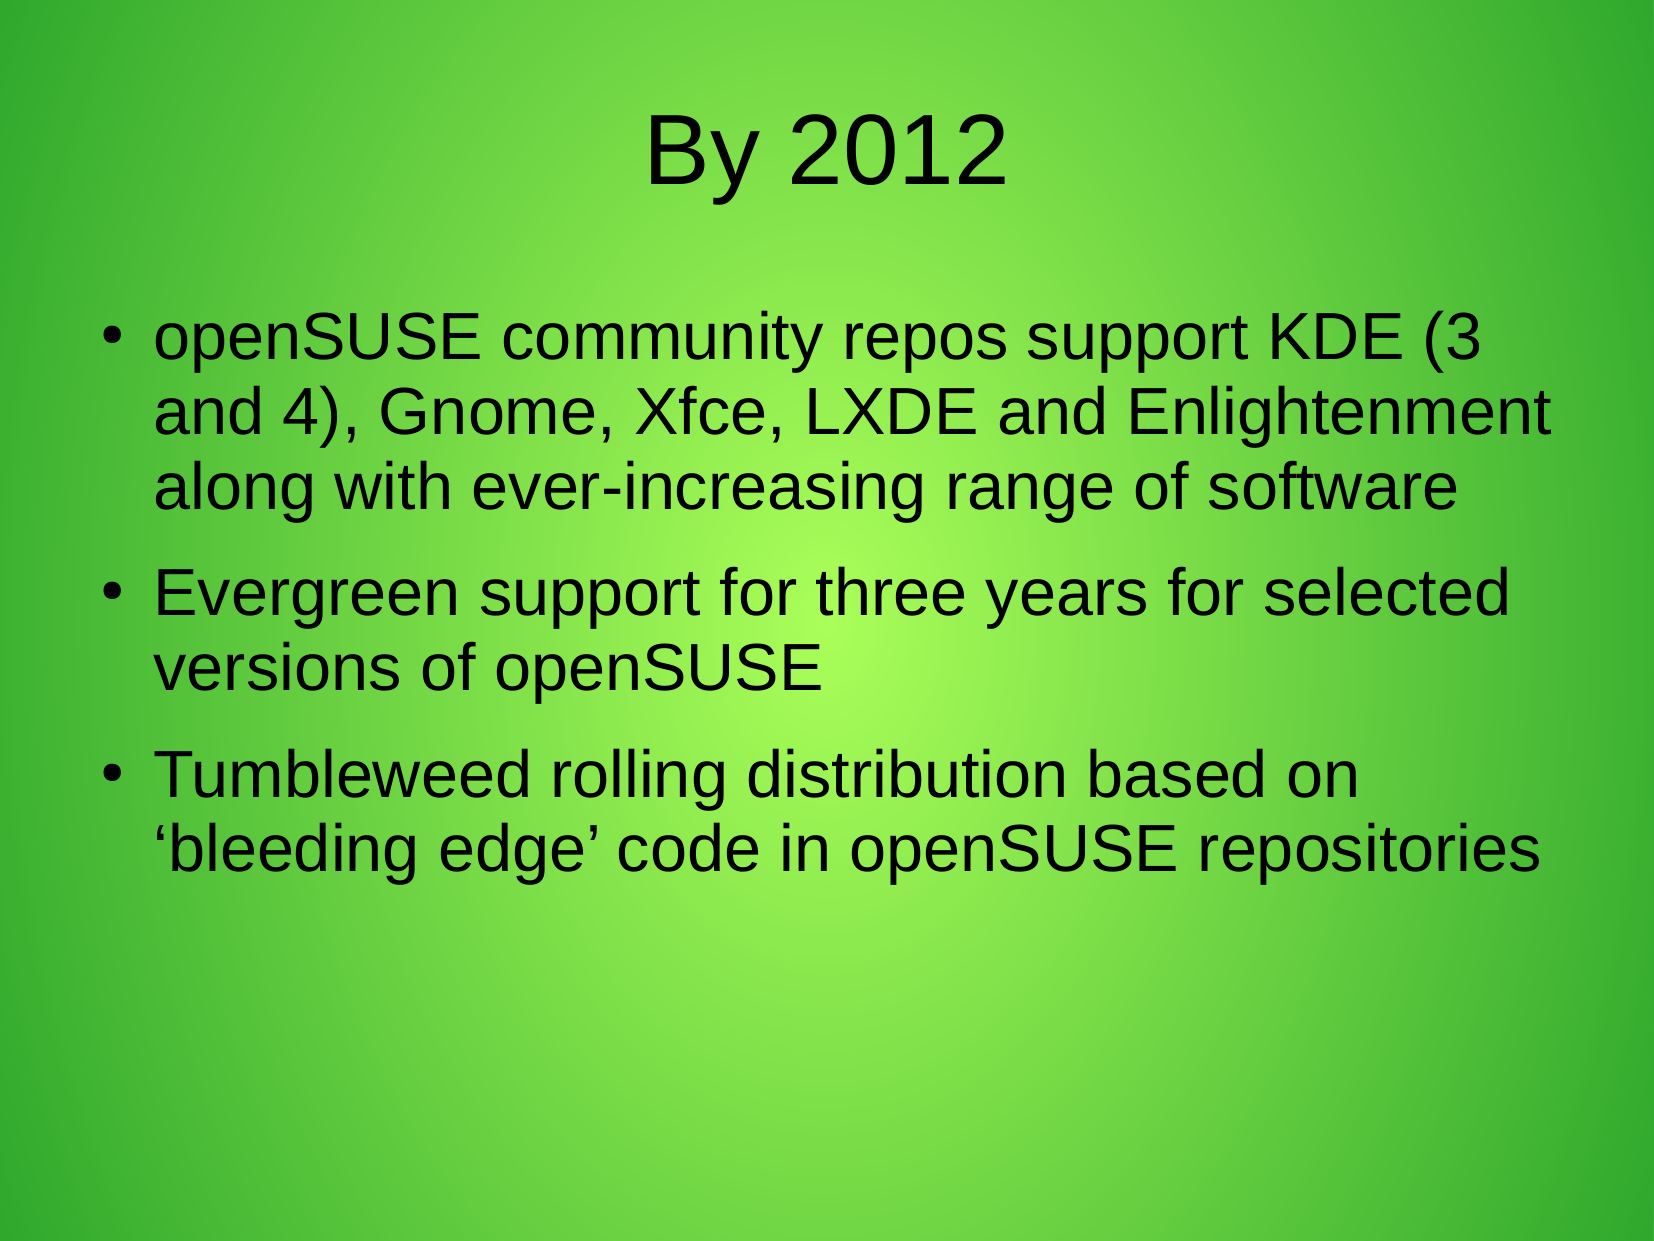

# By 2012
openSUSE community repos support KDE (3 and 4), Gnome, Xfce, LXDE and Enlightenment along with ever-increasing range of software
Evergreen support for three years for selected versions of openSUSE
Tumbleweed rolling distribution based on ‘bleeding edge’ code in openSUSE repositories